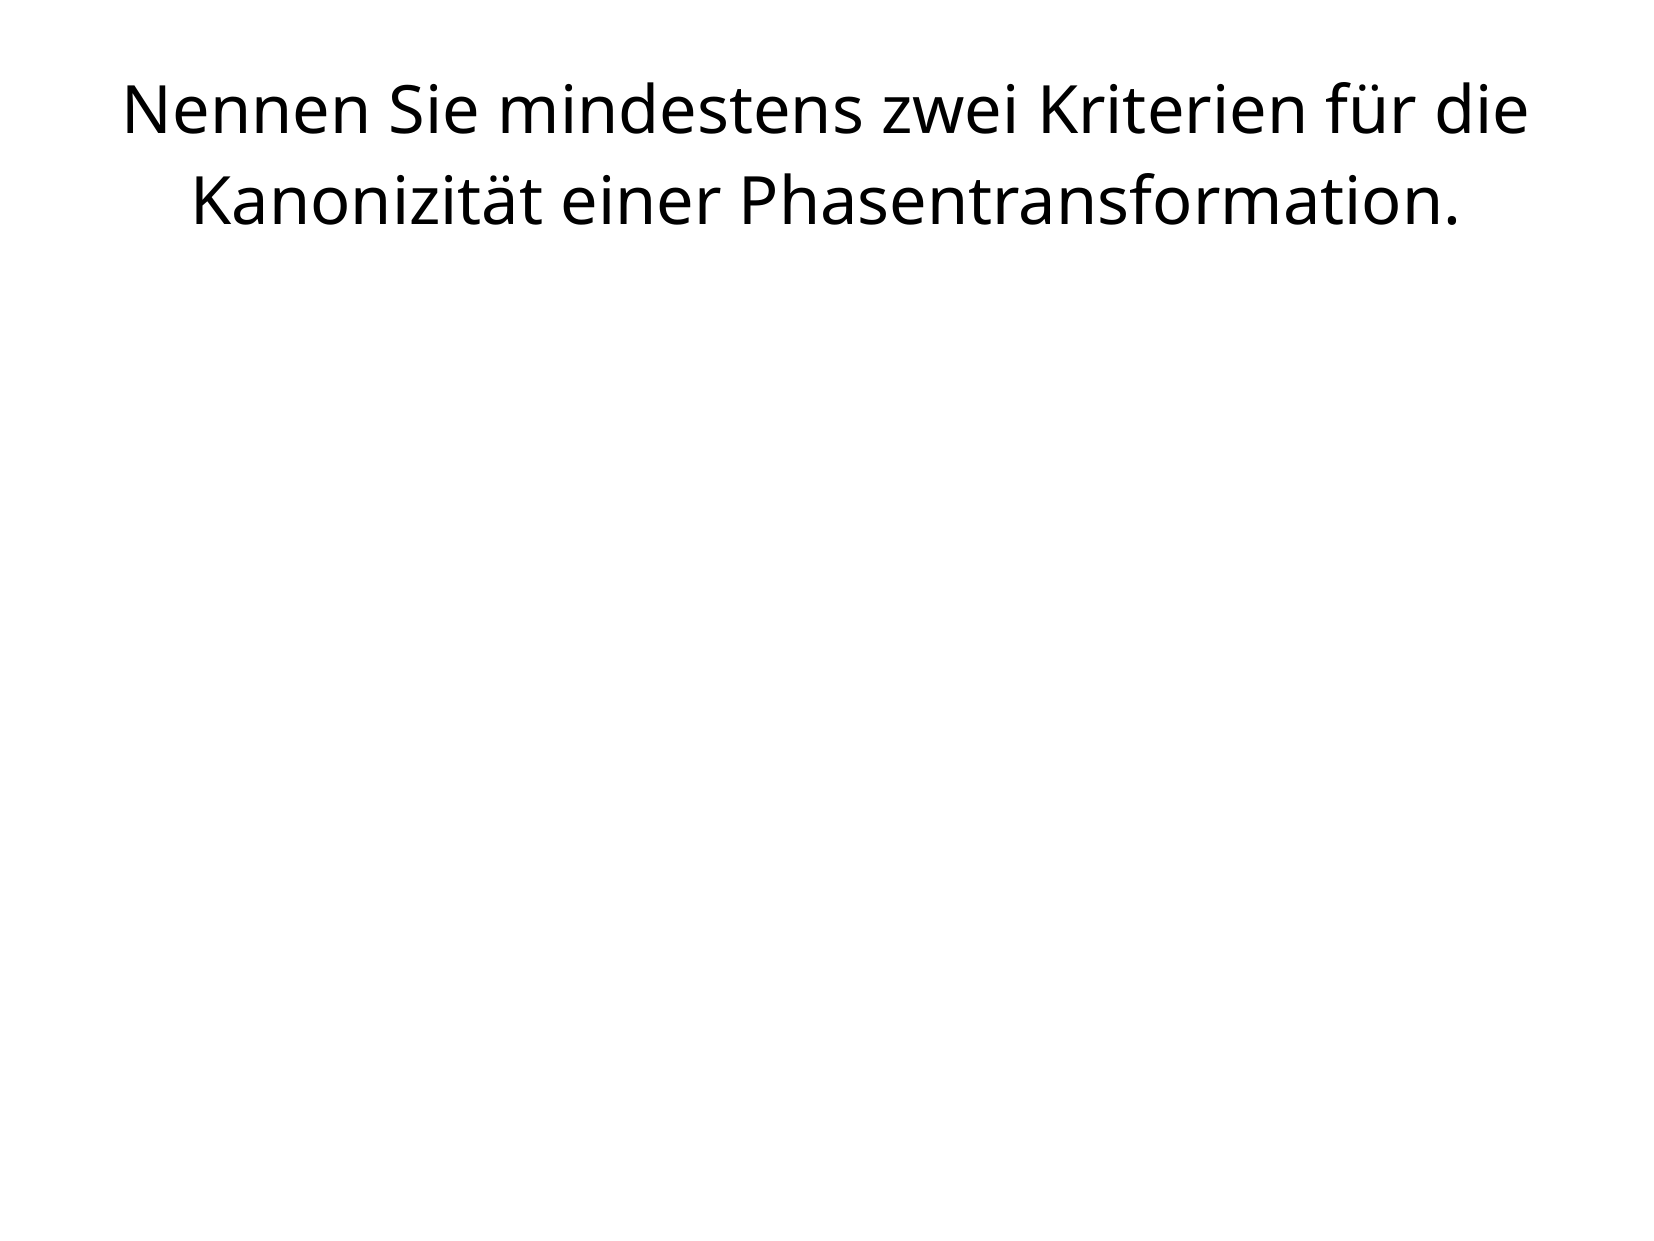

# Nennen Sie mindestens zwei Kriterien für die Kanonizität einer Phasentransformation.